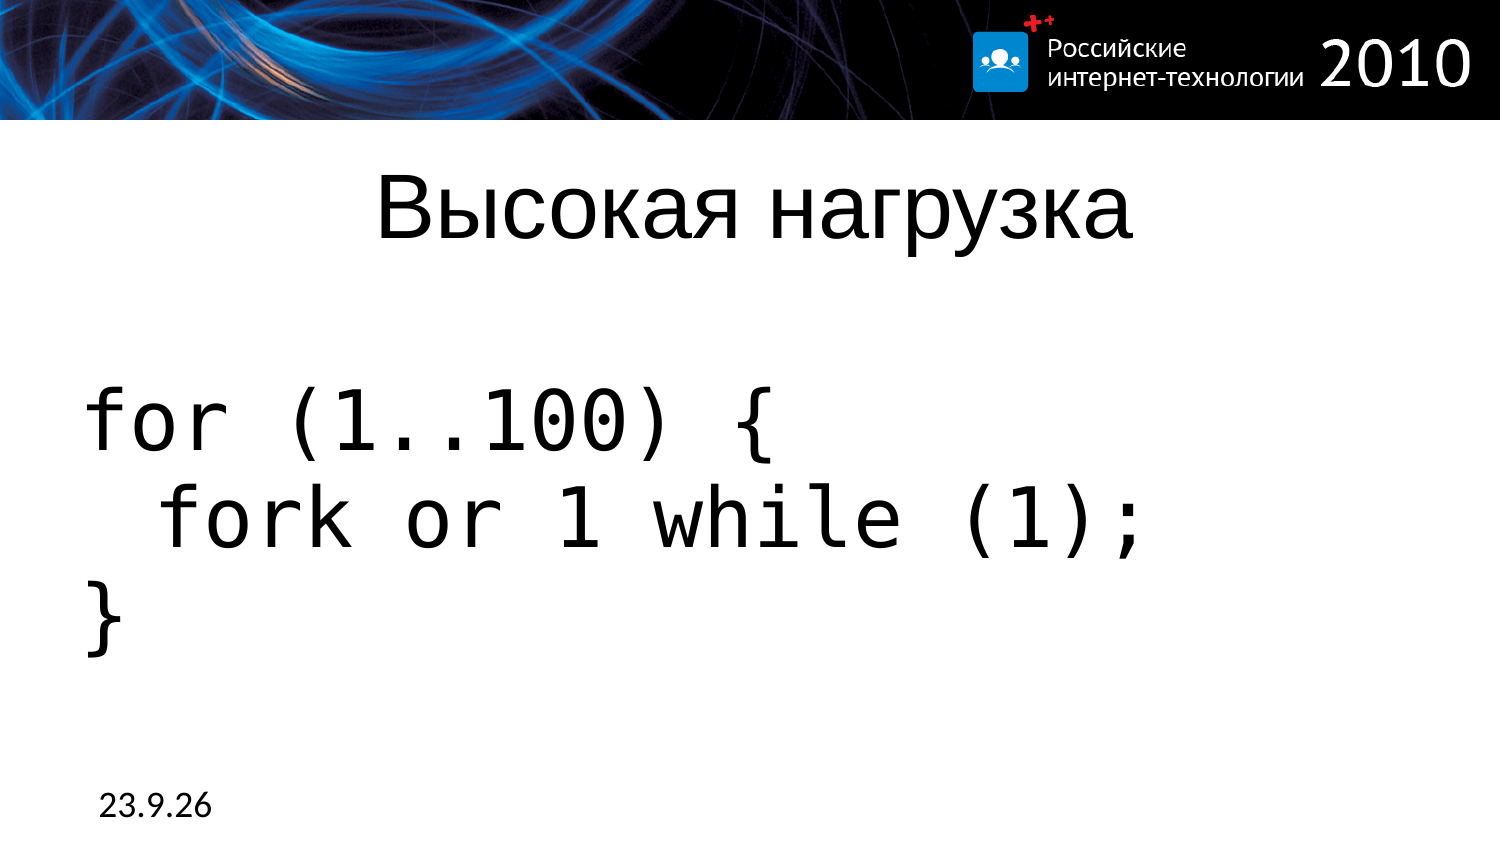

# Высокая нагрузка
for (1..100) {
	fork or 1 while (1);
}